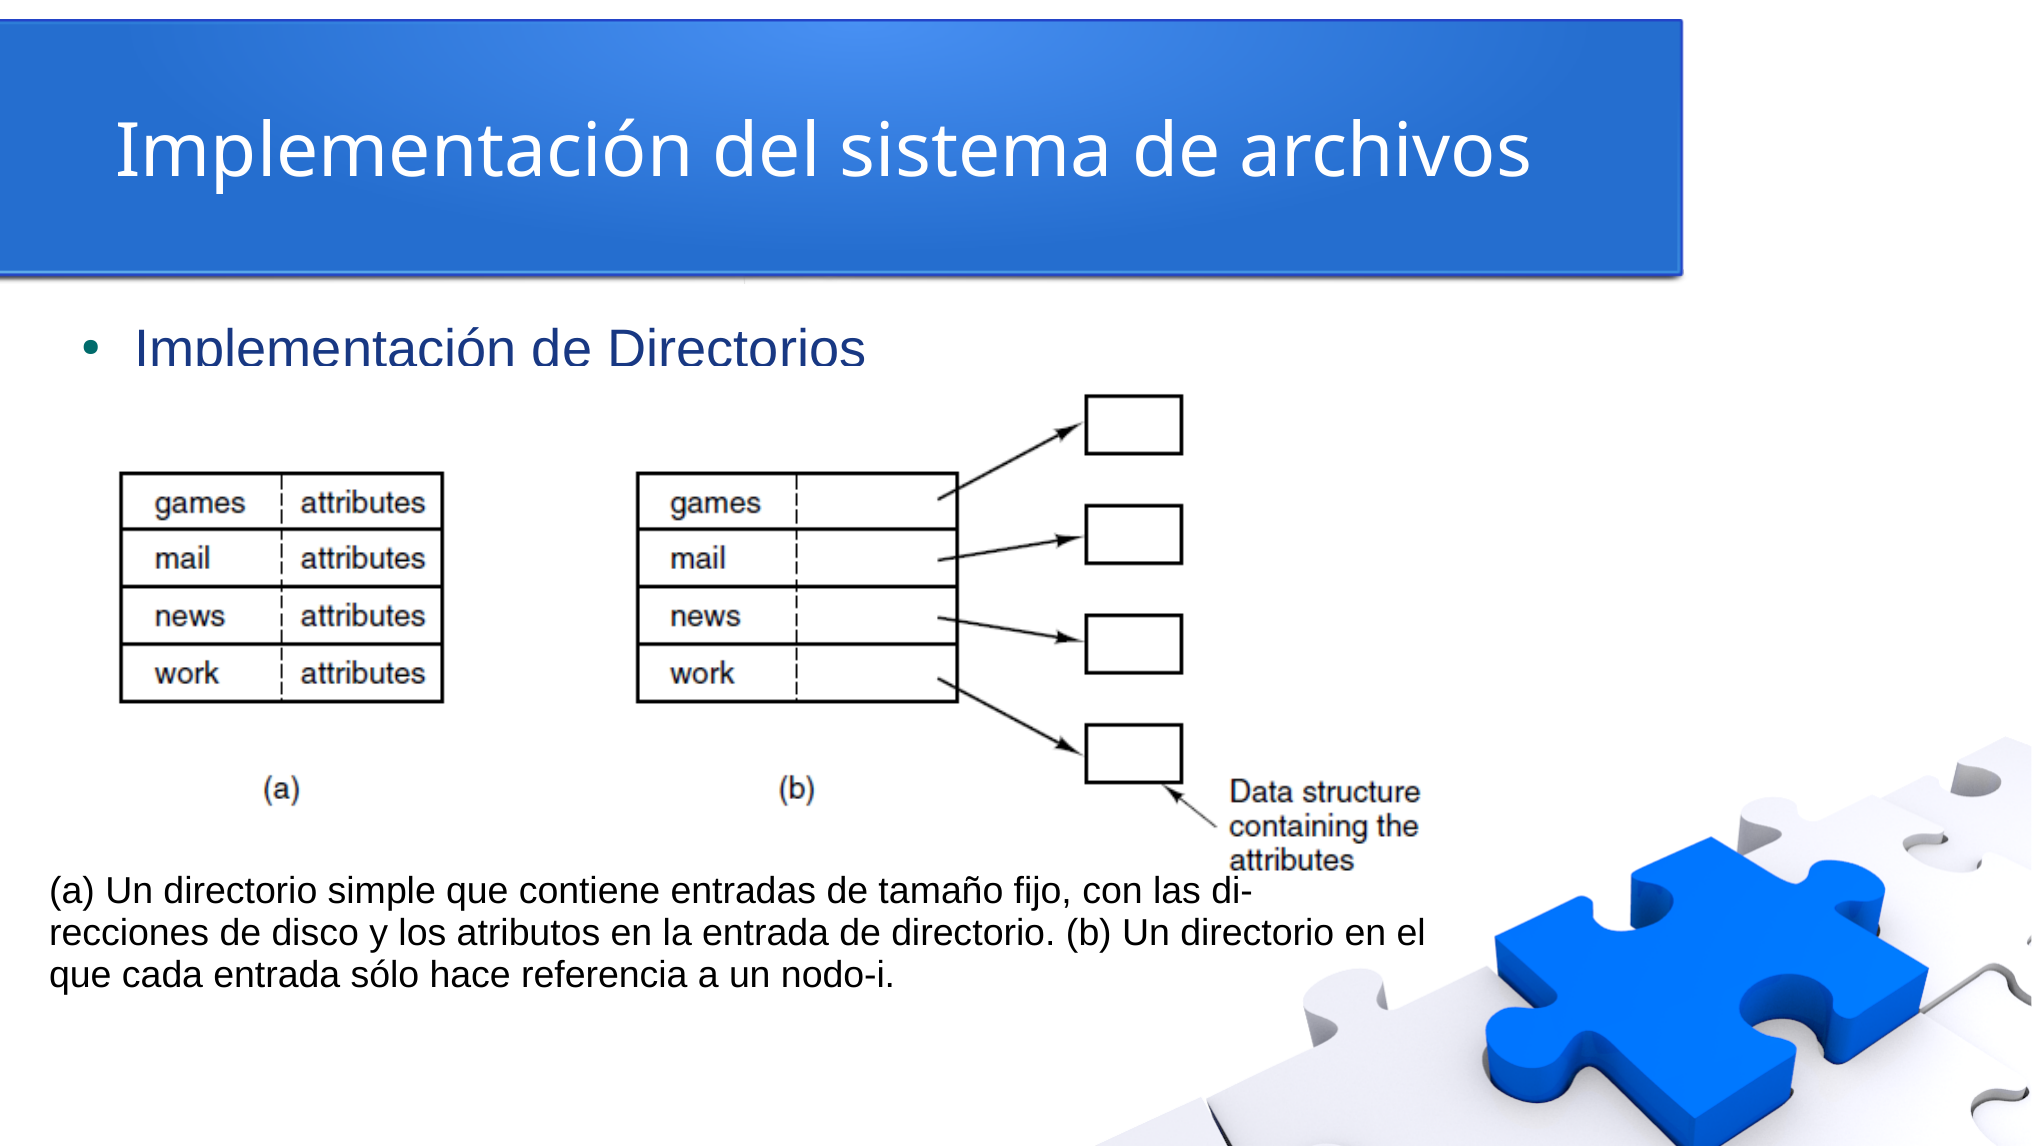

# Implementación del sistema de archivos
Implementación de Directorios
(a) Un directorio simple que contiene entradas de tamaño fijo, con las di-
recciones de disco y los atributos en la entrada de directorio. (b) Un directorio en el
que cada entrada sólo hace referencia a un nodo-i.